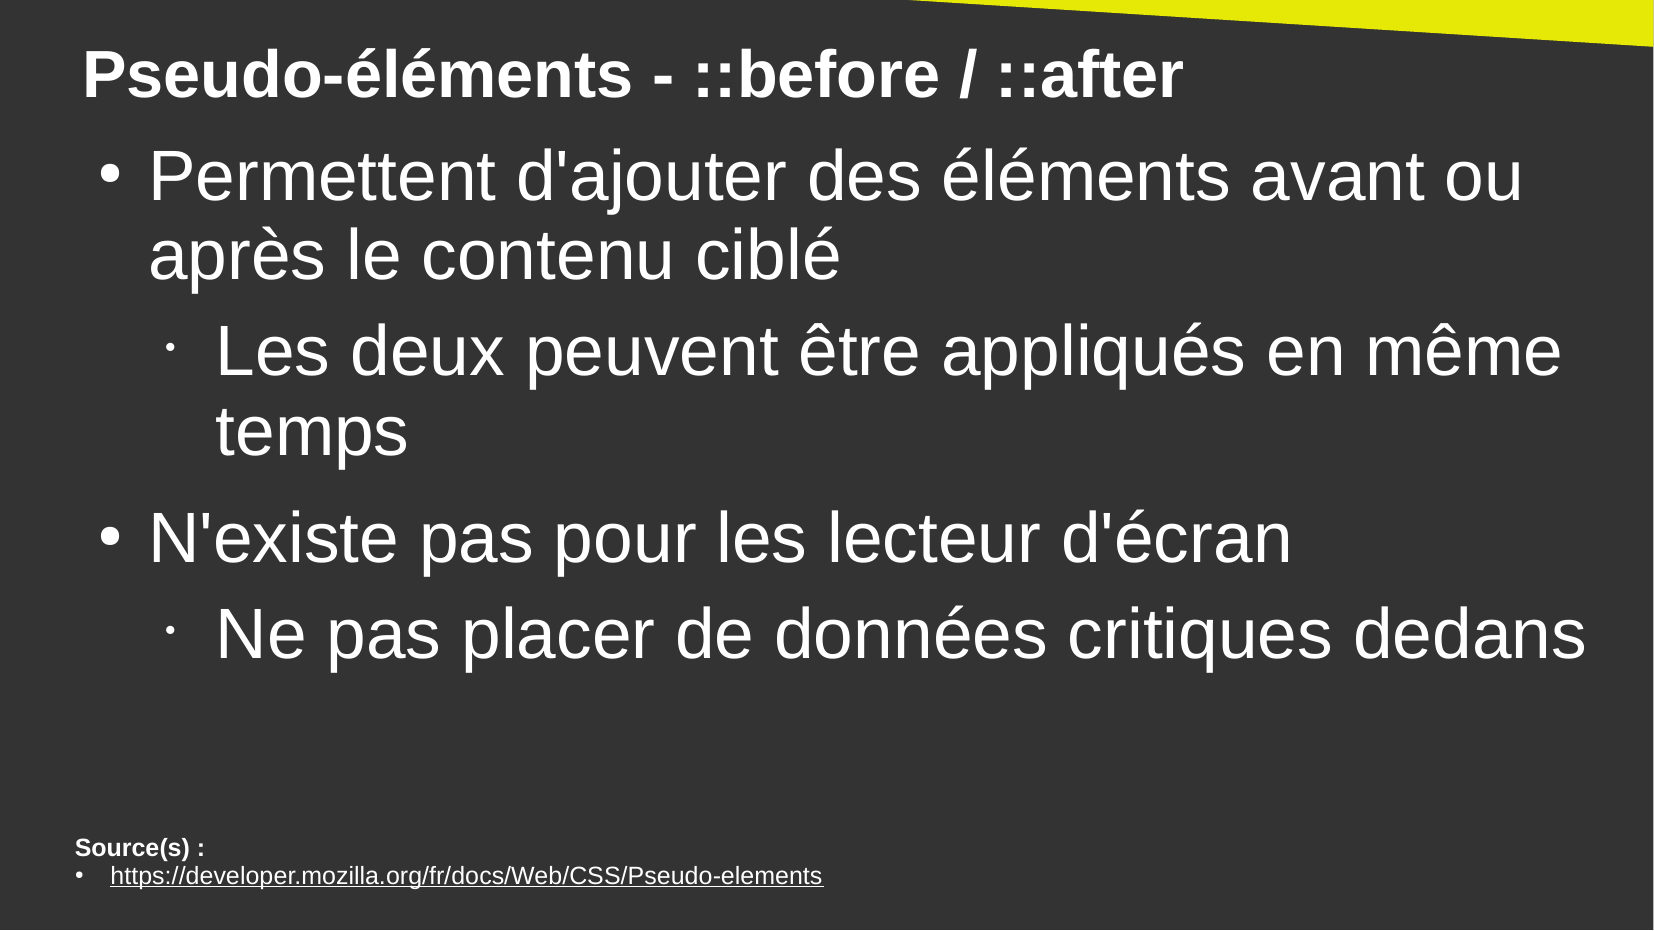

# Pseudo-éléments - ::before / ::after
Permettent d'ajouter des éléments avant ou après le contenu ciblé
Les deux peuvent être appliqués en même temps
N'existe pas pour les lecteur d'écran
Ne pas placer de données critiques dedans
Source(s) :
https://developer.mozilla.org/fr/docs/Web/CSS/Pseudo-elements